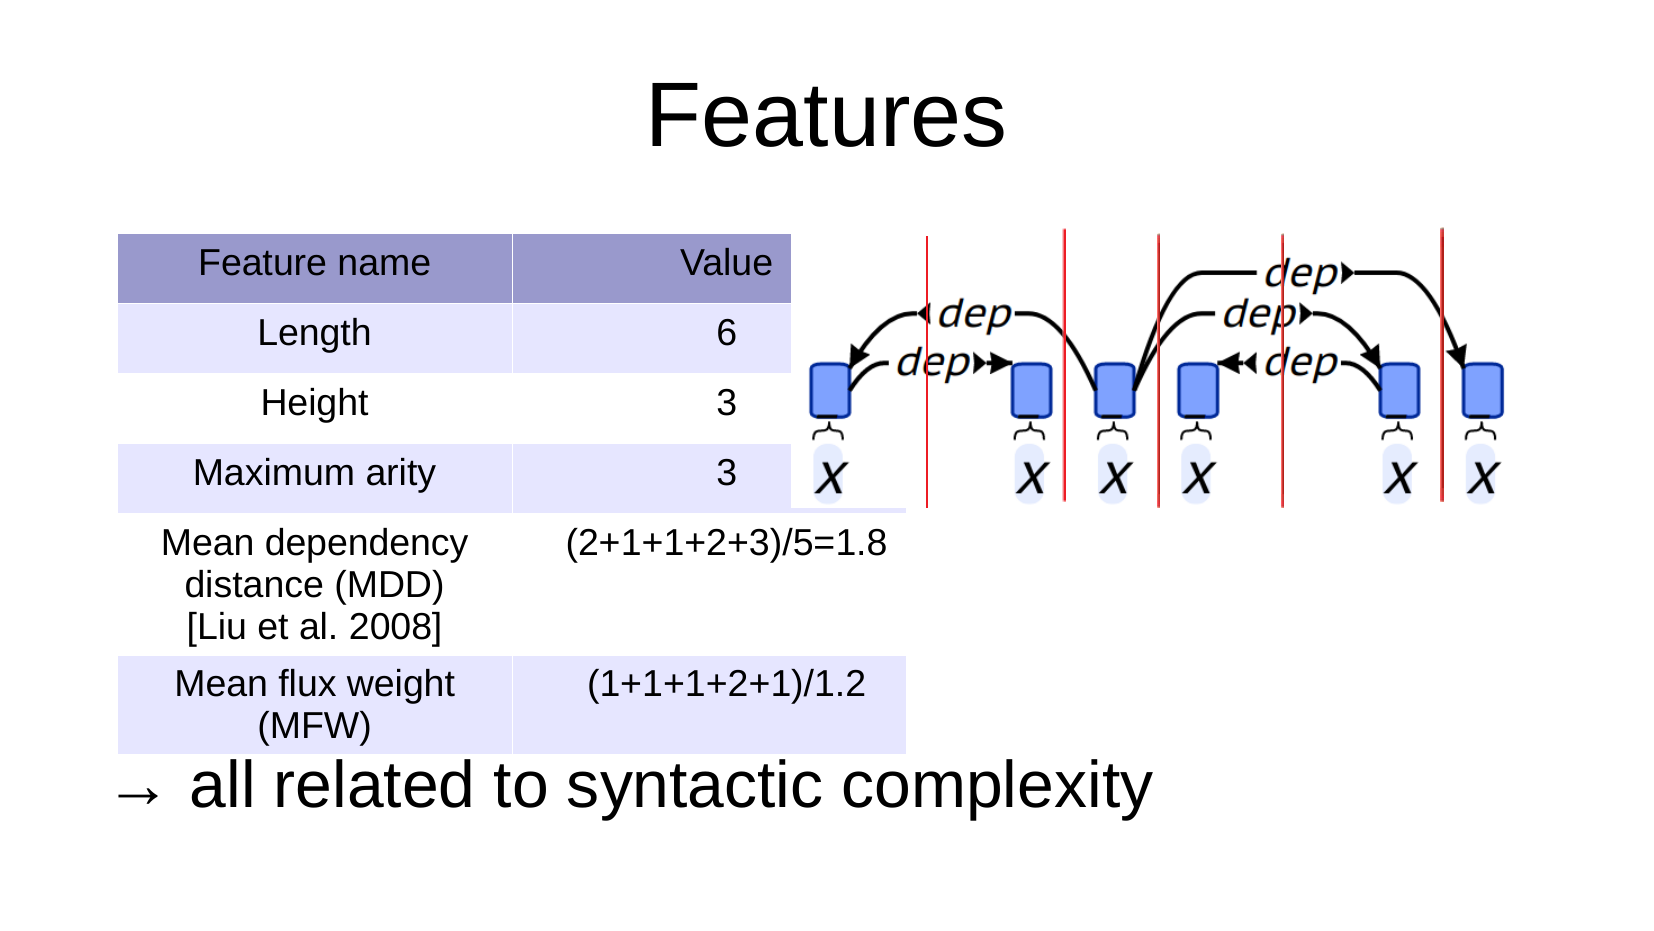

# Features
| Feature name | Value |
| --- | --- |
| Length | 6 |
| Height | 3 |
| Maximum arity | 3 |
| Mean dependency distance (MDD) [Liu et al. 2008] | (2+1+1+2+3)/5=1.8 |
| Mean flux weight (MFW) | (1+1+1+2+1)/1.2 |
→ all related to syntactic complexity